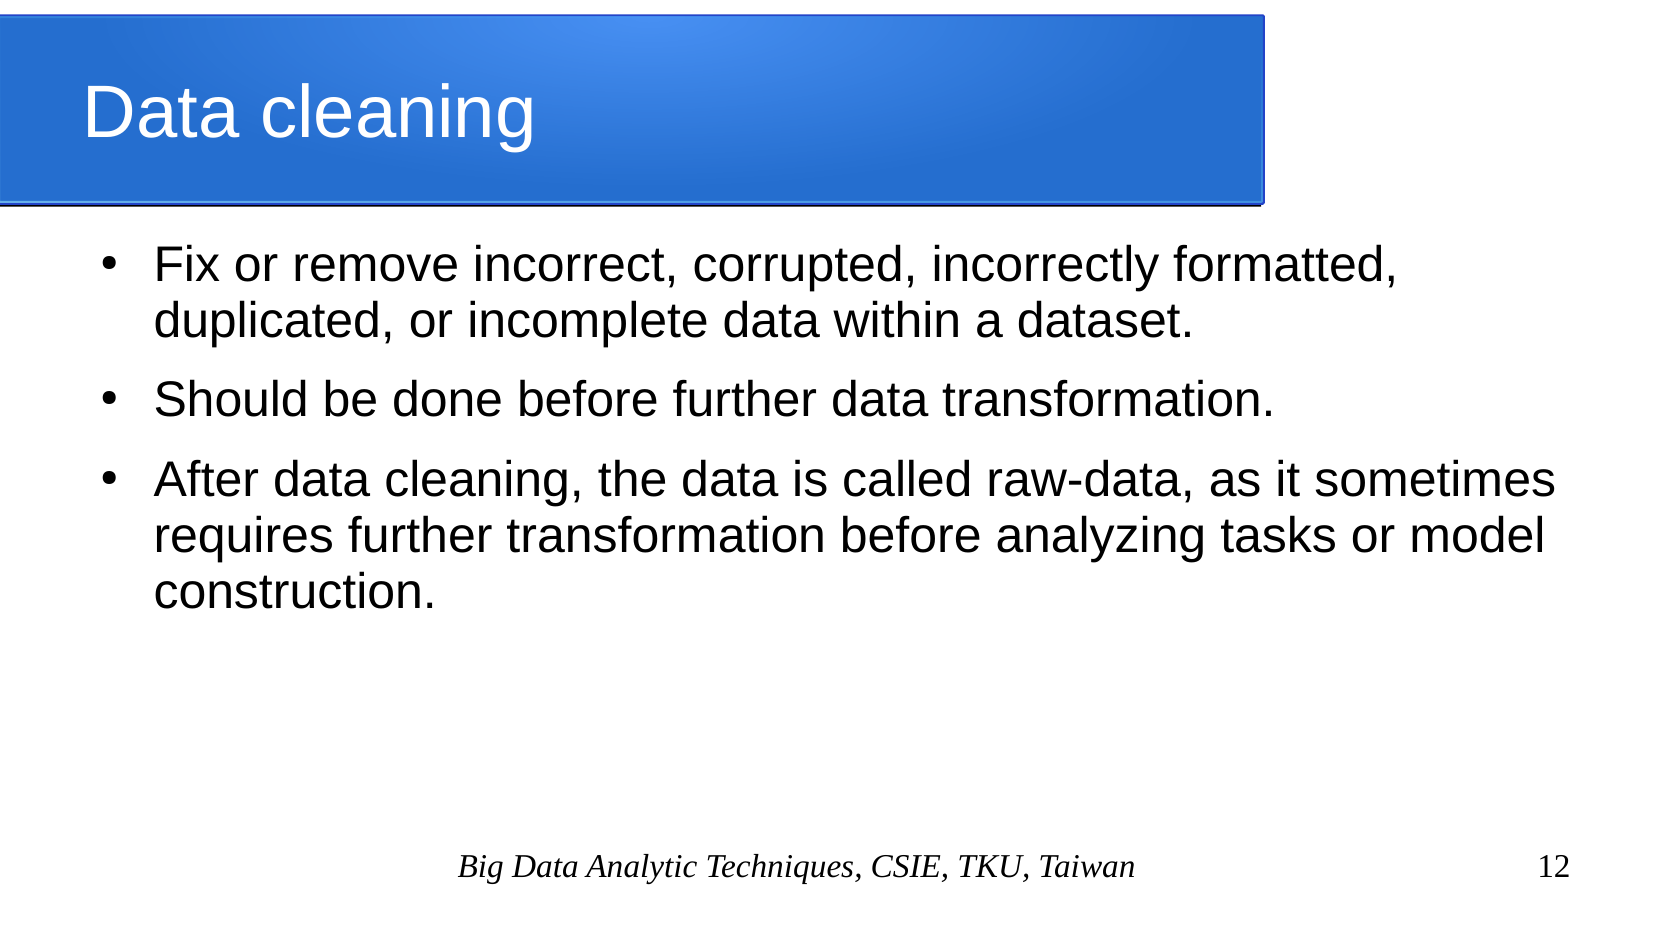

# Data cleaning
Fix or remove incorrect, corrupted, incorrectly formatted, duplicated, or incomplete data within a dataset.
Should be done before further data transformation.
After data cleaning, the data is called raw-data, as it sometimes requires further transformation before analyzing tasks or model construction.
Big Data Analytic Techniques, CSIE, TKU, Taiwan
12